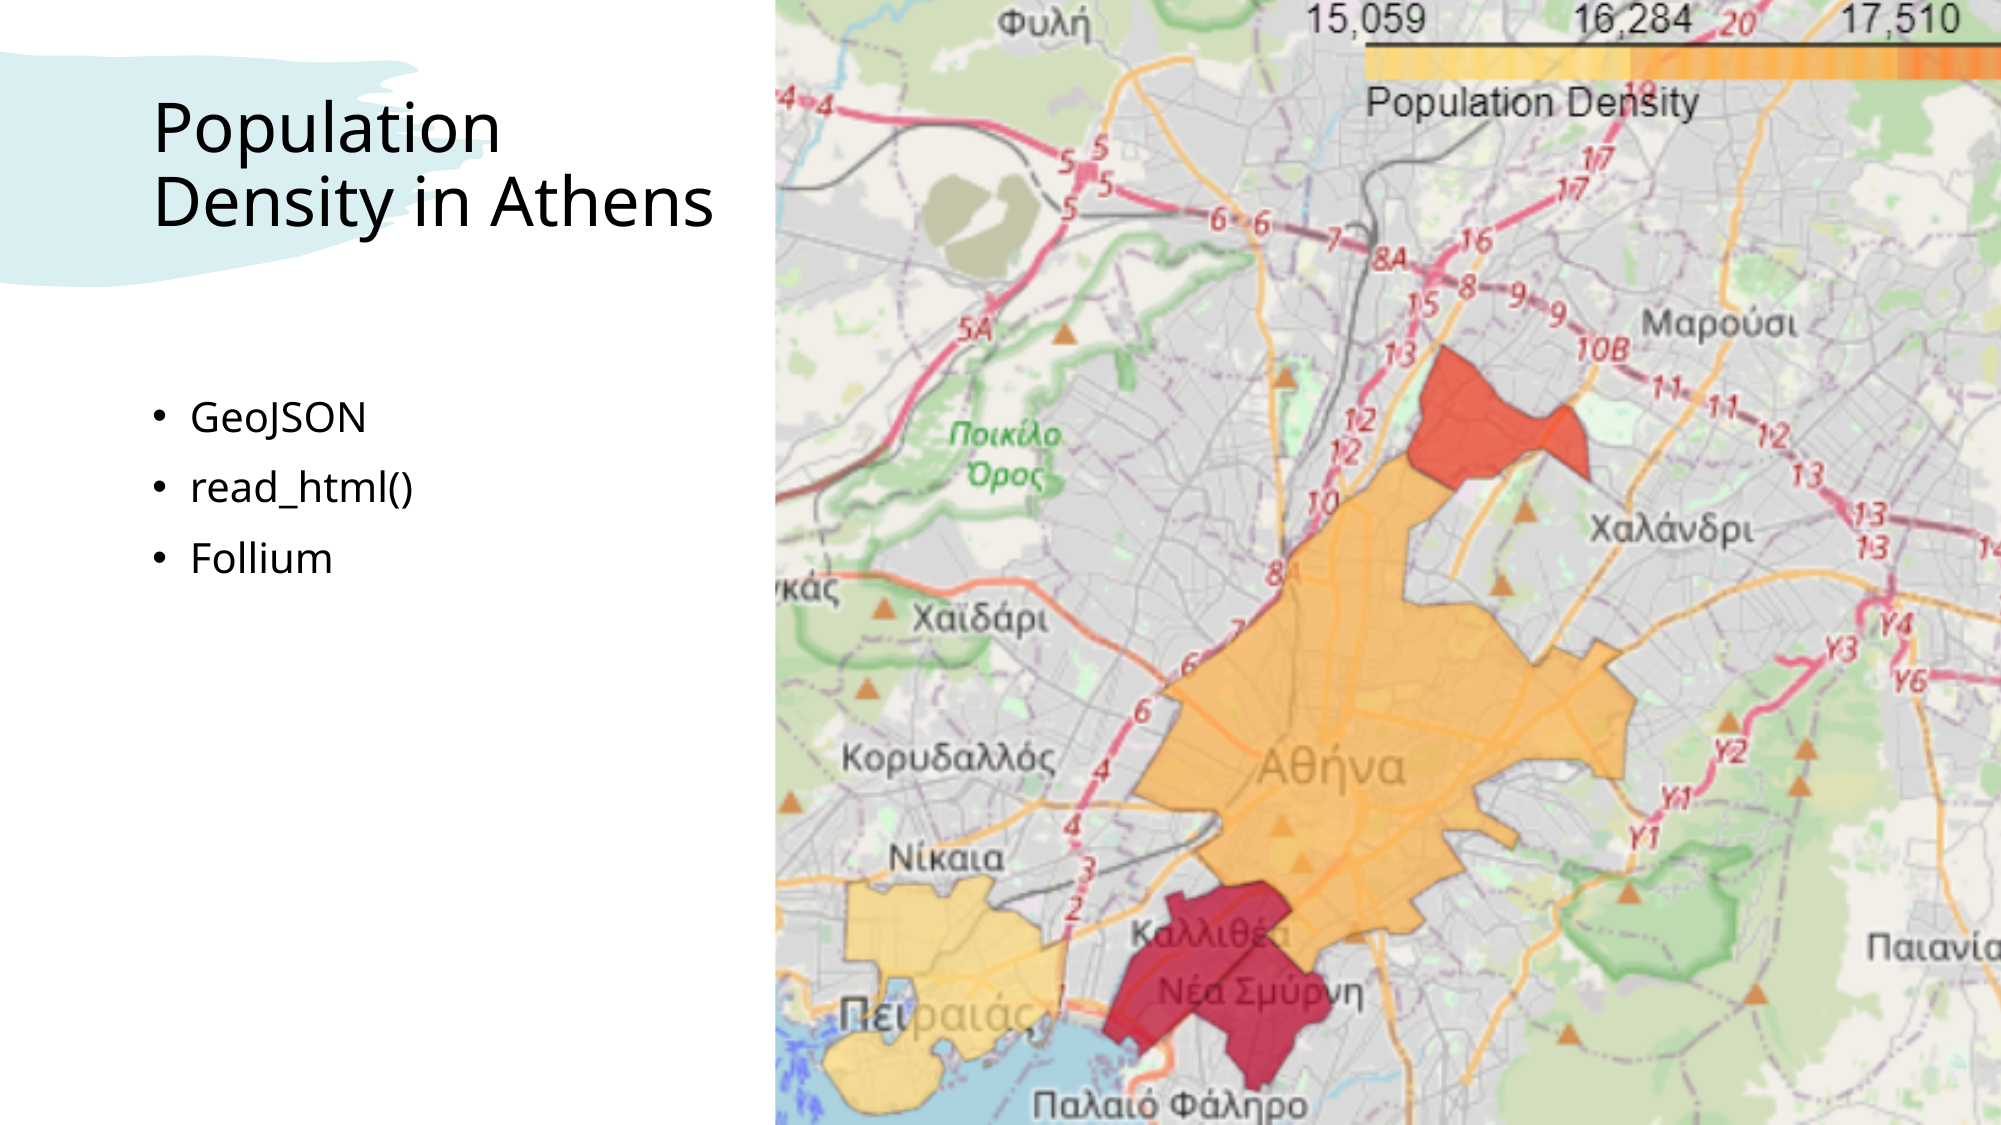

# Population Density in Athens
GeoJSON
read_html()
Follium